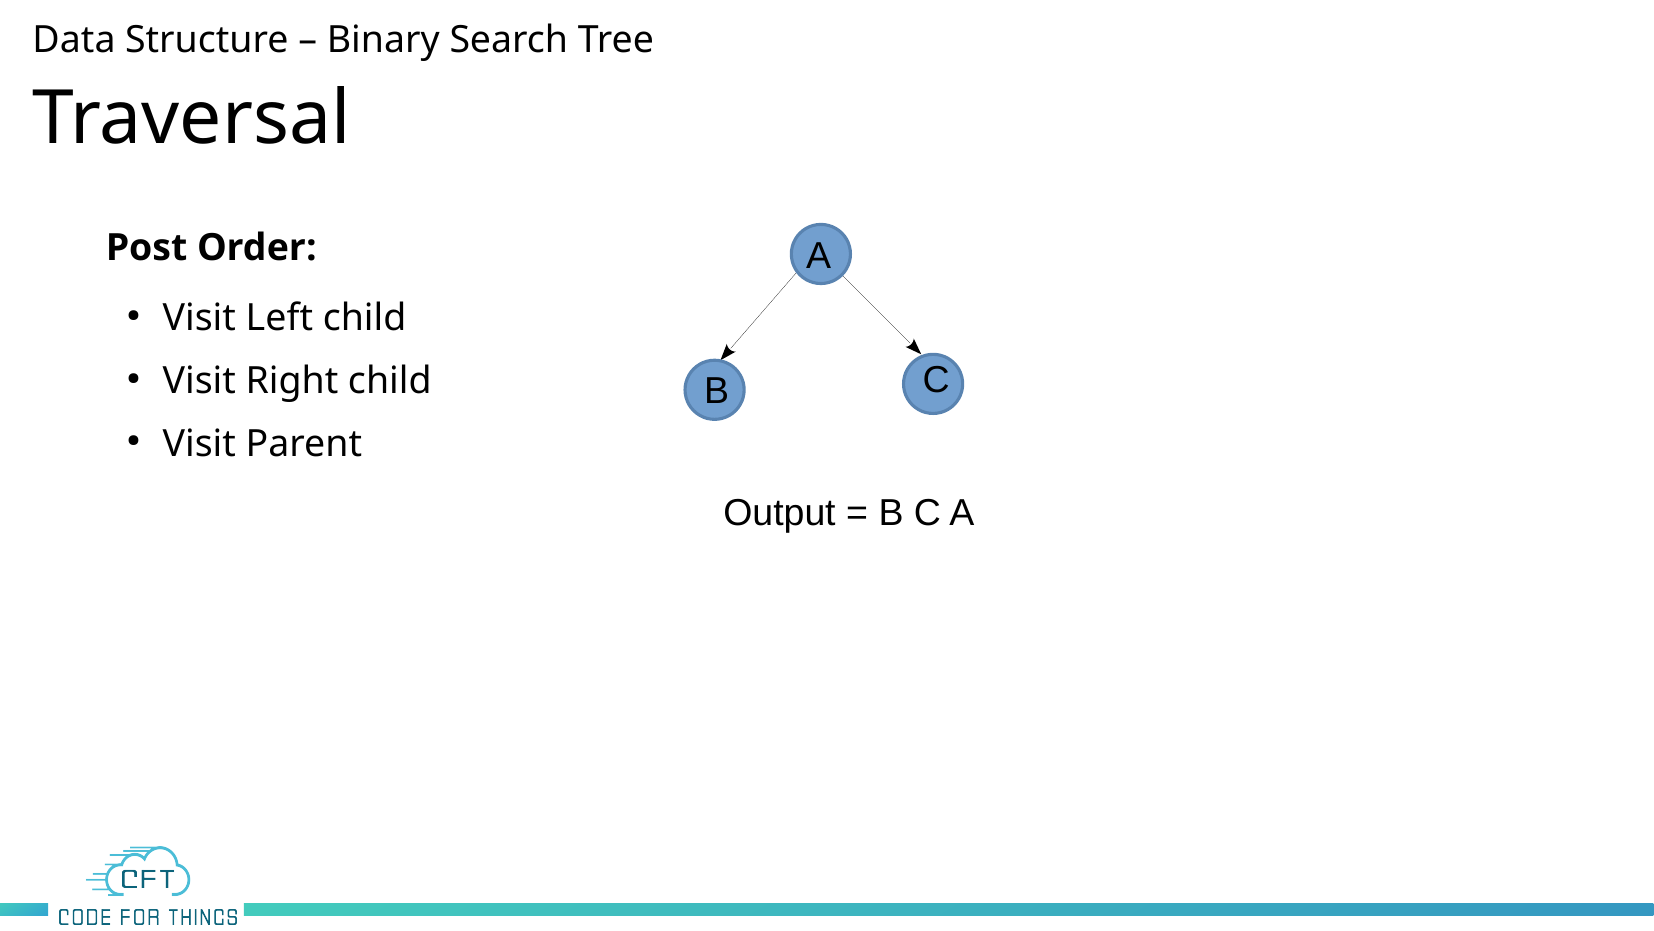

# Data Structure – Binary Search Tree Traversal
Post Order:
A
Visit Left child
Visit Right child
Visit Parent
C
B
Output = B C A